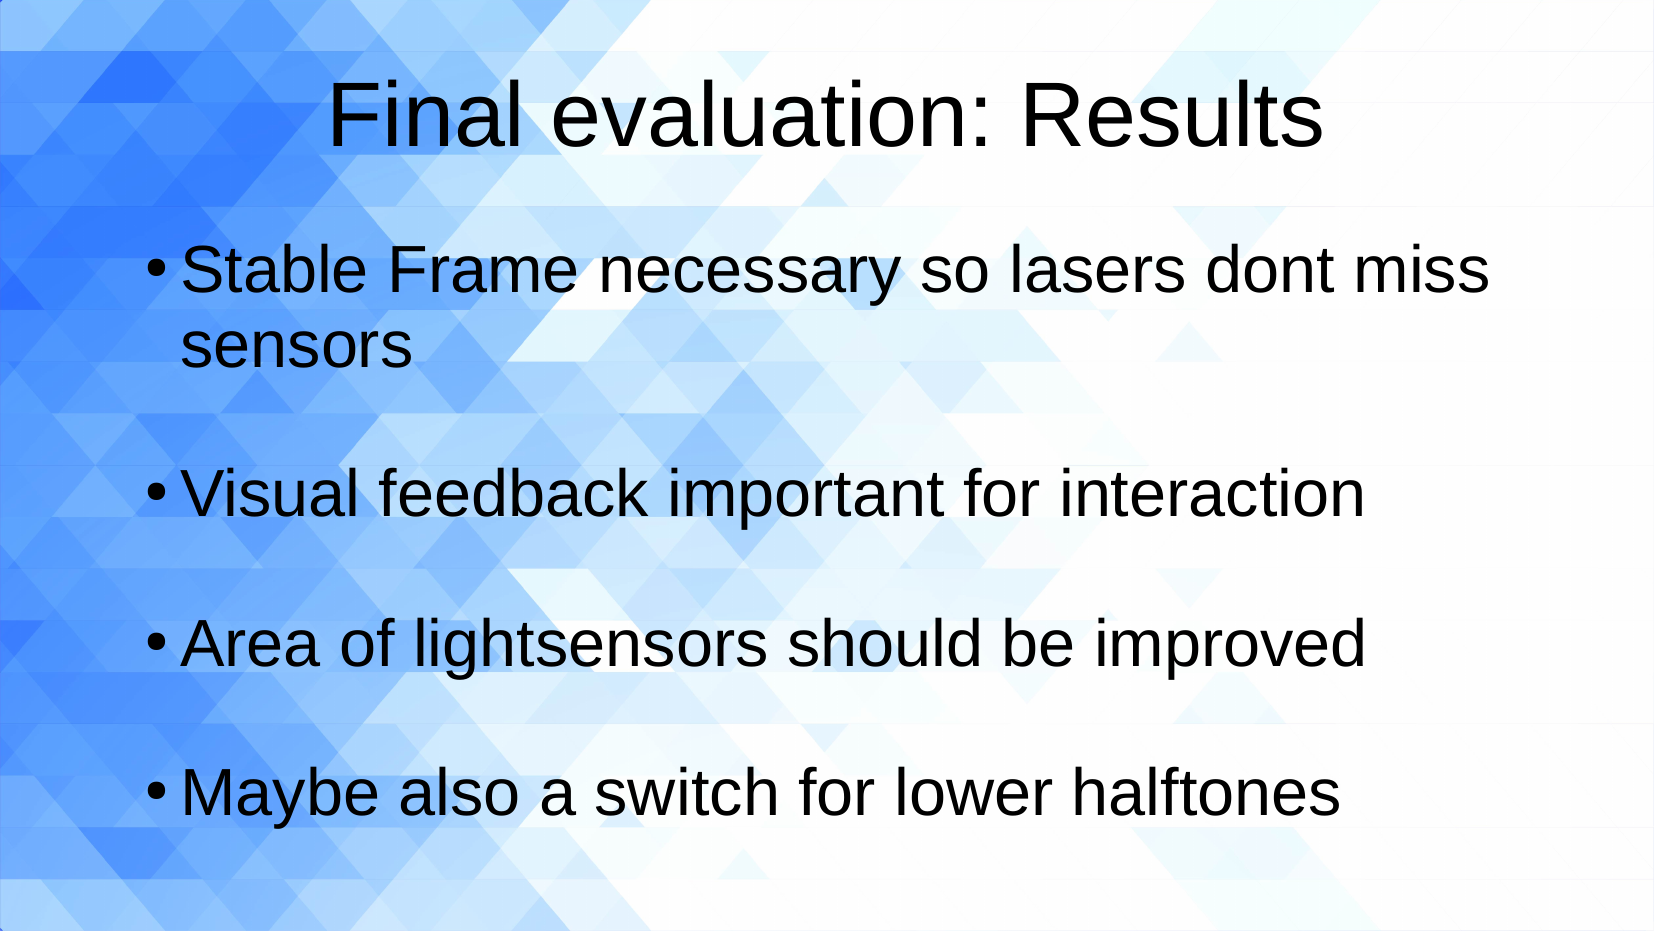

# Final evaluation: Results
Stable Frame necessary so lasers dont miss sensors
Visual feedback important for interaction
Area of lightsensors should be improved
Maybe also a switch for lower halftones